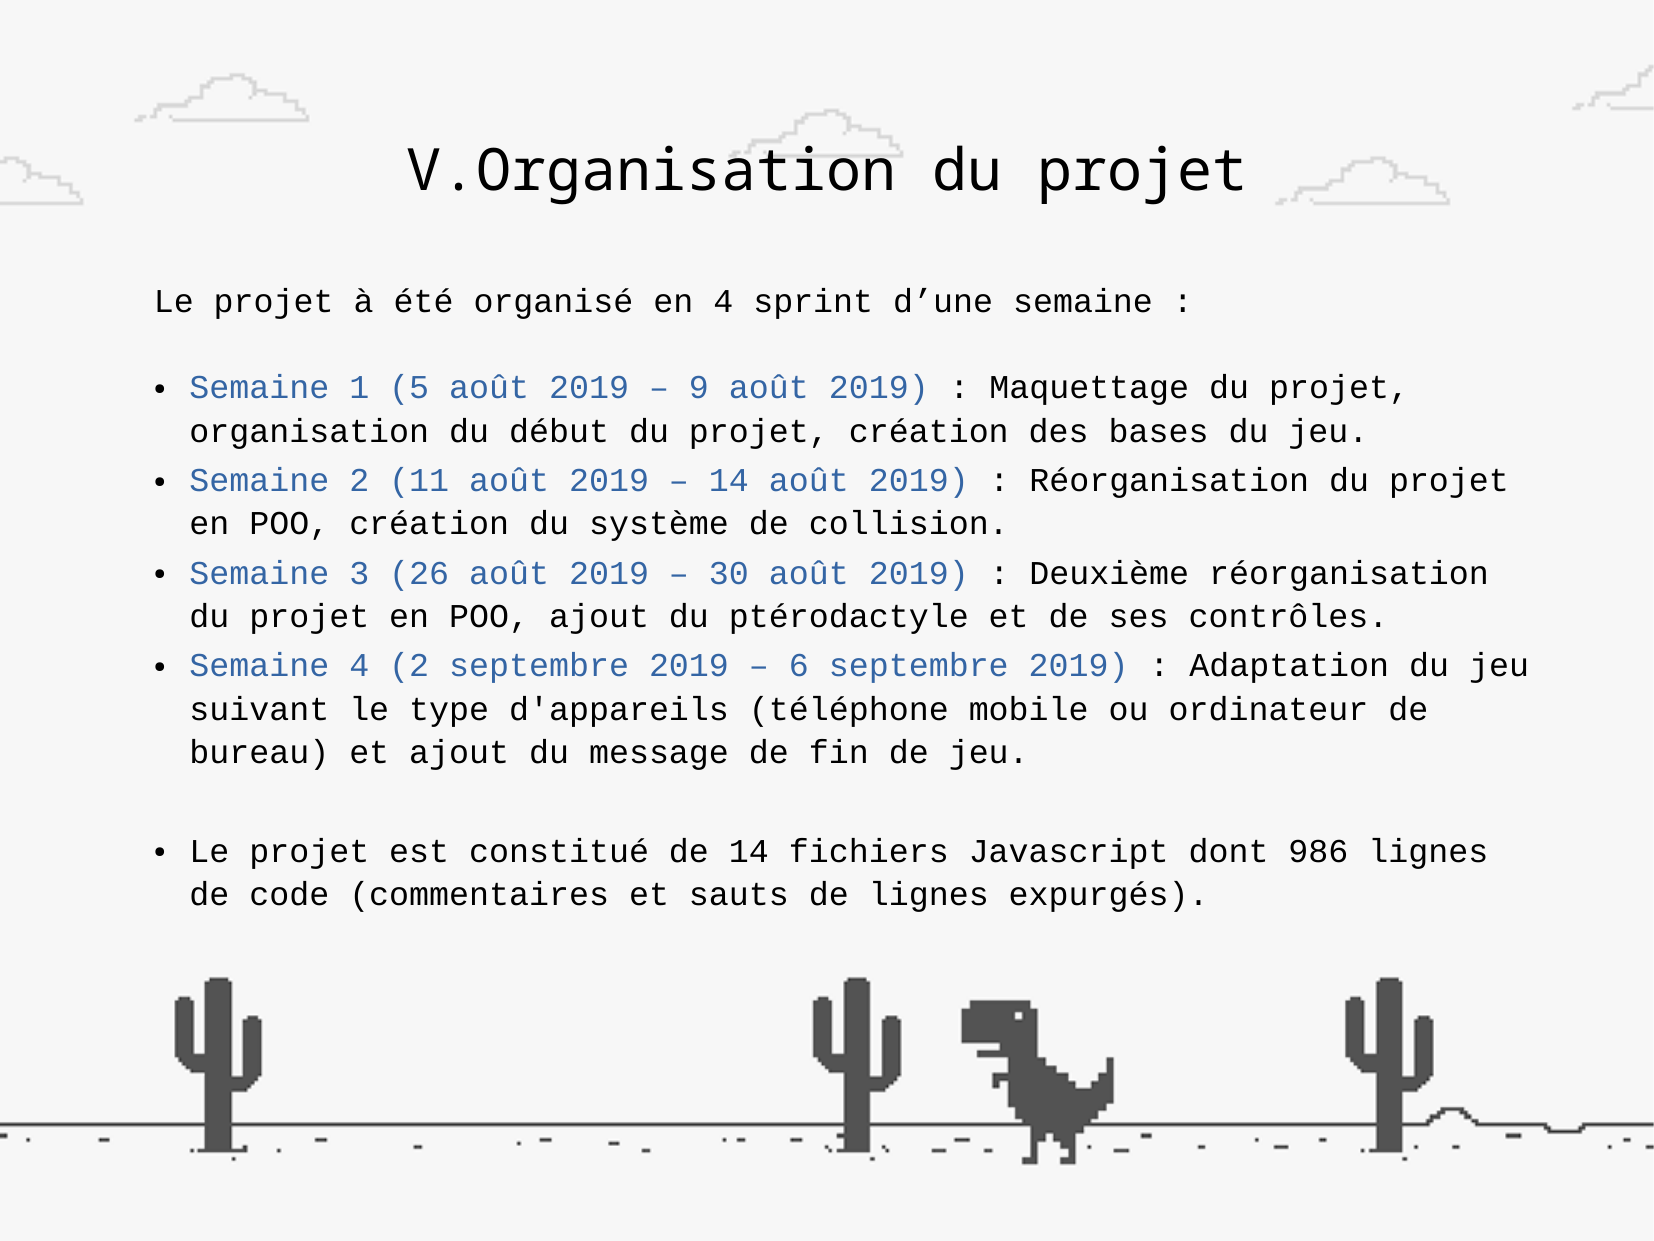

# V.Organisation du projet
Le projet à été organisé en 4 sprint d’une semaine :
Semaine 1 (5 août 2019 – 9 août 2019) : Maquettage du projet, organisation du début du projet, création des bases du jeu.
Semaine 2 (11 août 2019 – 14 août 2019) : Réorganisation du projet en POO, création du système de collision.
Semaine 3 (26 août 2019 – 30 août 2019) : Deuxième réorganisation du projet en POO, ajout du ptérodactyle et de ses contrôles.
Semaine 4 (2 septembre 2019 – 6 septembre 2019) : Adaptation du jeu suivant le type d'appareils (téléphone mobile ou ordinateur de bureau) et ajout du message de fin de jeu.
Le projet est constitué de 14 fichiers Javascript dont 986 lignes de code (commentaires et sauts de lignes expurgés).